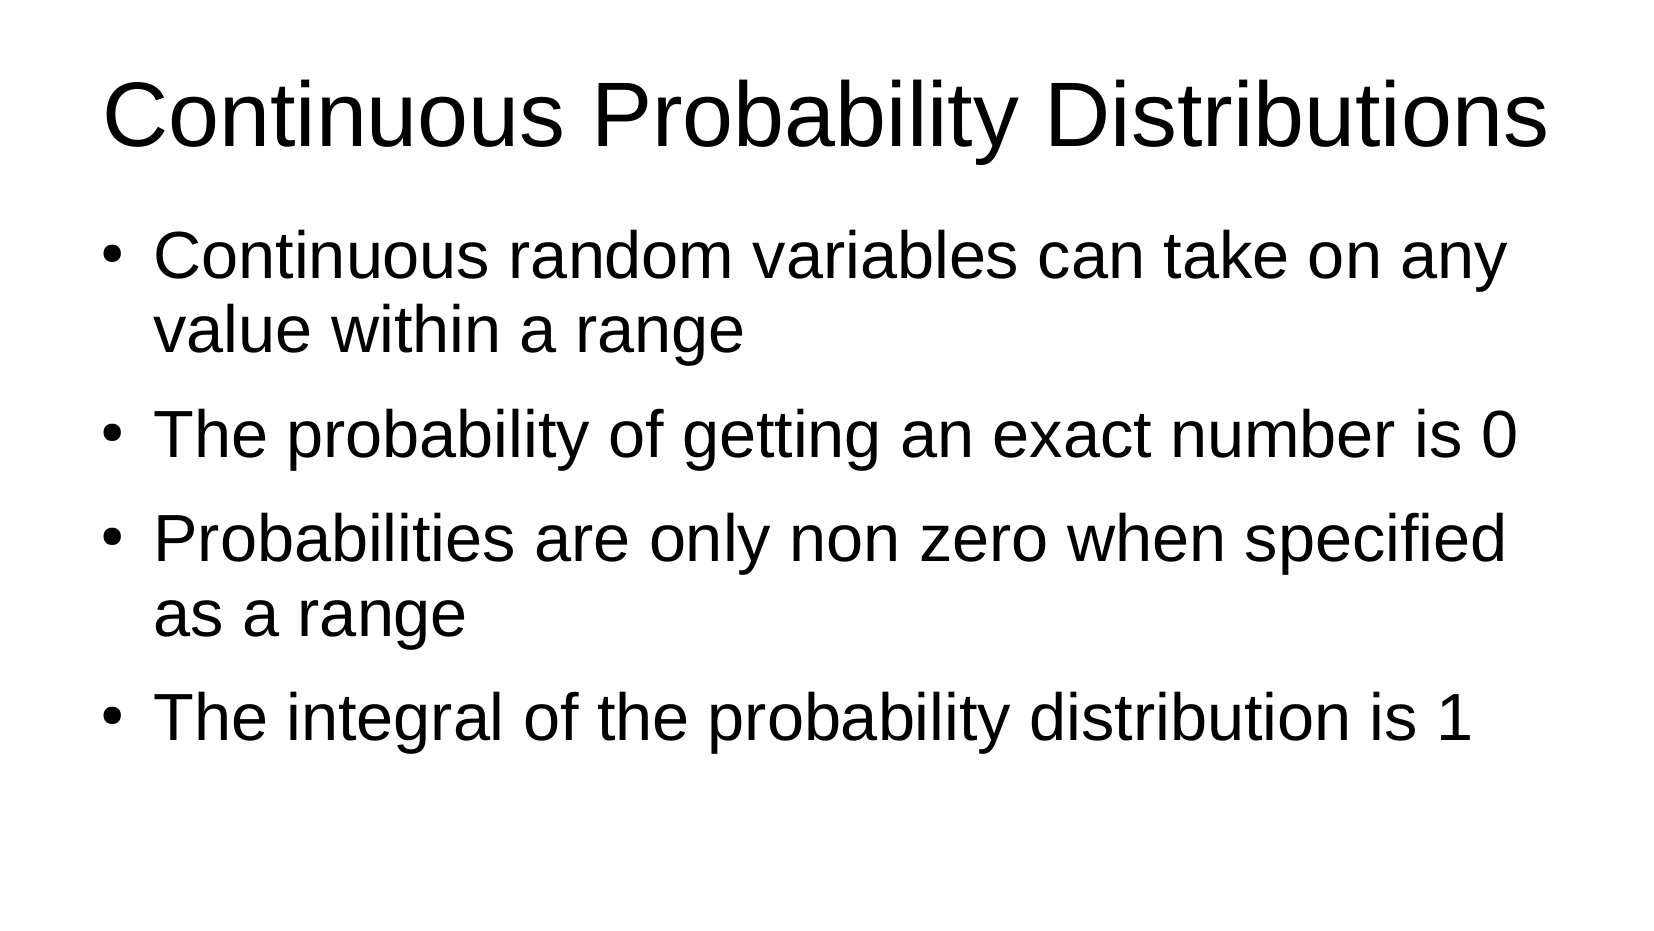

# Continuous Probability Distributions
Continuous random variables can take on any value within a range
The probability of getting an exact number is 0
Probabilities are only non zero when specified as a range
The integral of the probability distribution is 1